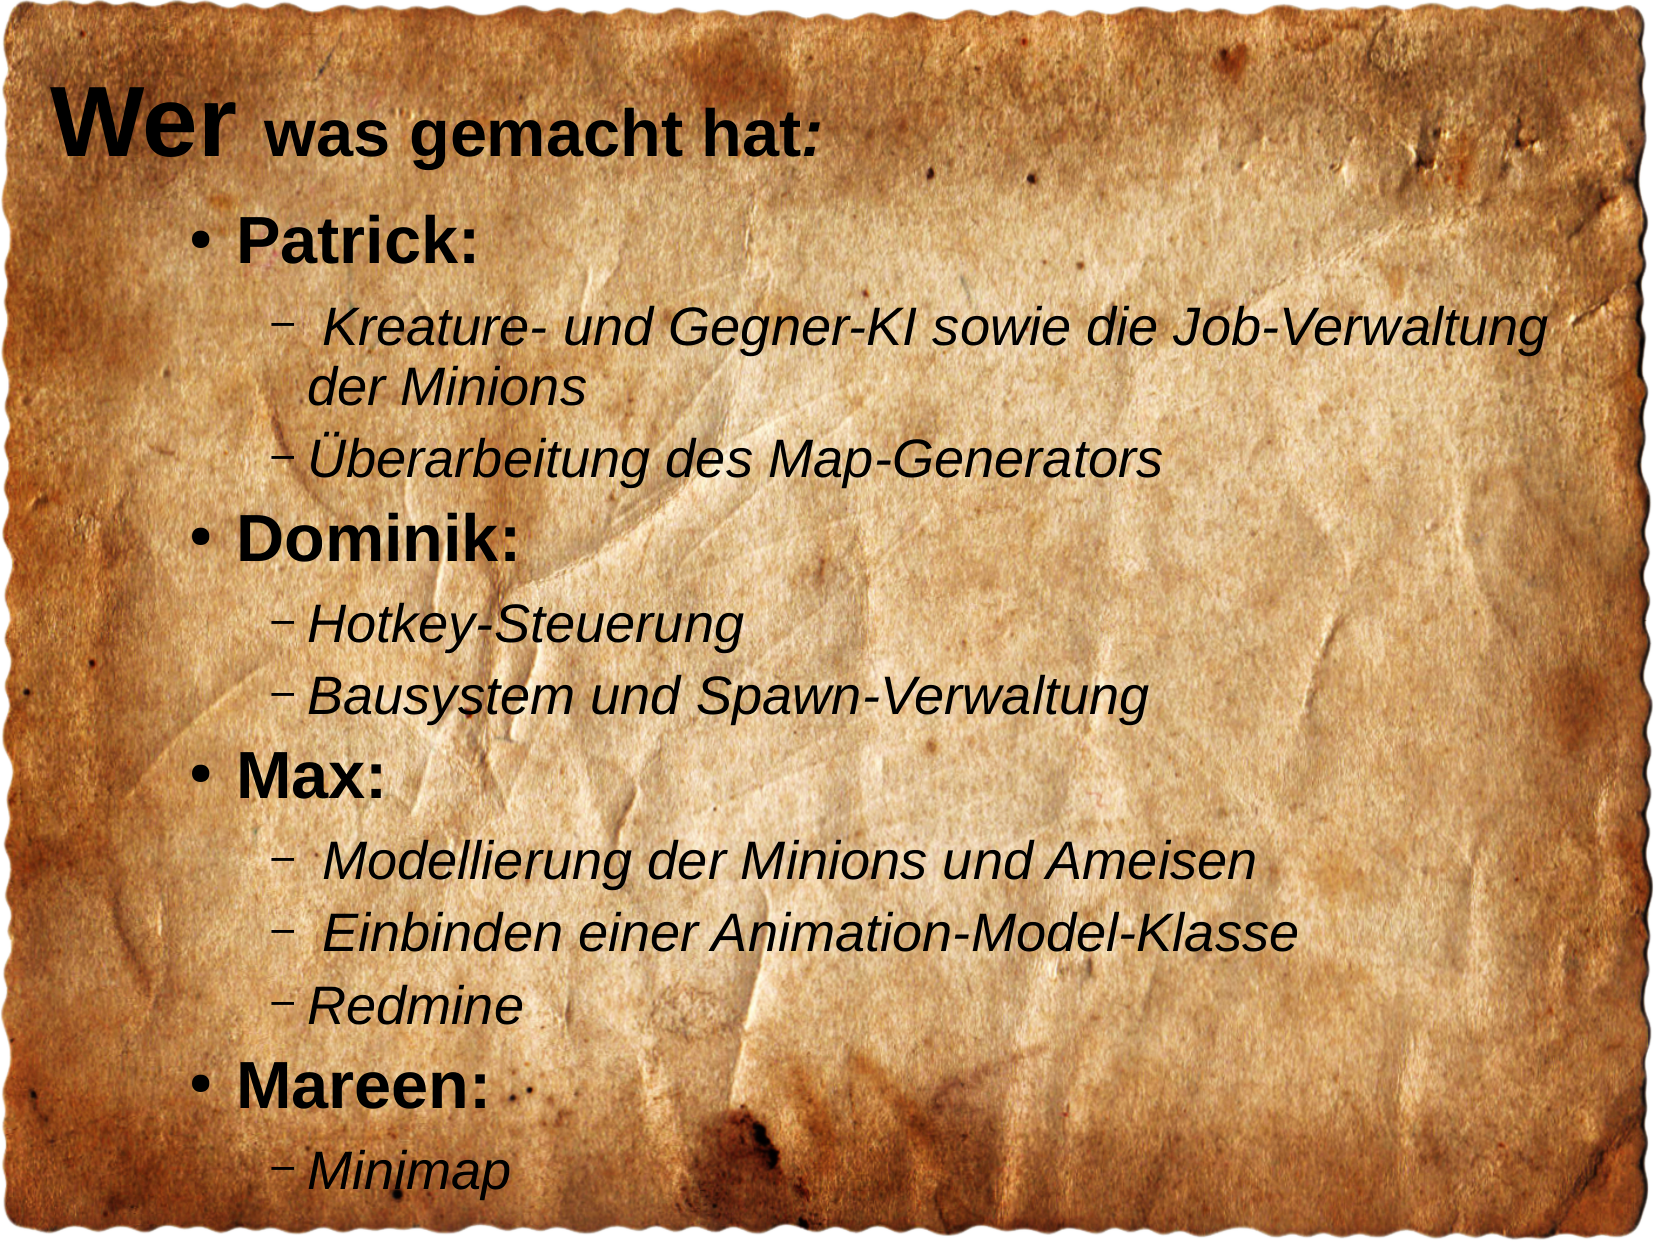

Wer was gemacht hat:
# Patrick:
 Kreature- und Gegner-KI sowie die Job-Verwaltung der Minions
Überarbeitung des Map-Generators
Dominik:
Hotkey-Steuerung
Bausystem und Spawn-Verwaltung
Max:
 Modellierung der Minions und Ameisen
 Einbinden einer Animation-Model-Klasse
Redmine
Mareen:
Minimap